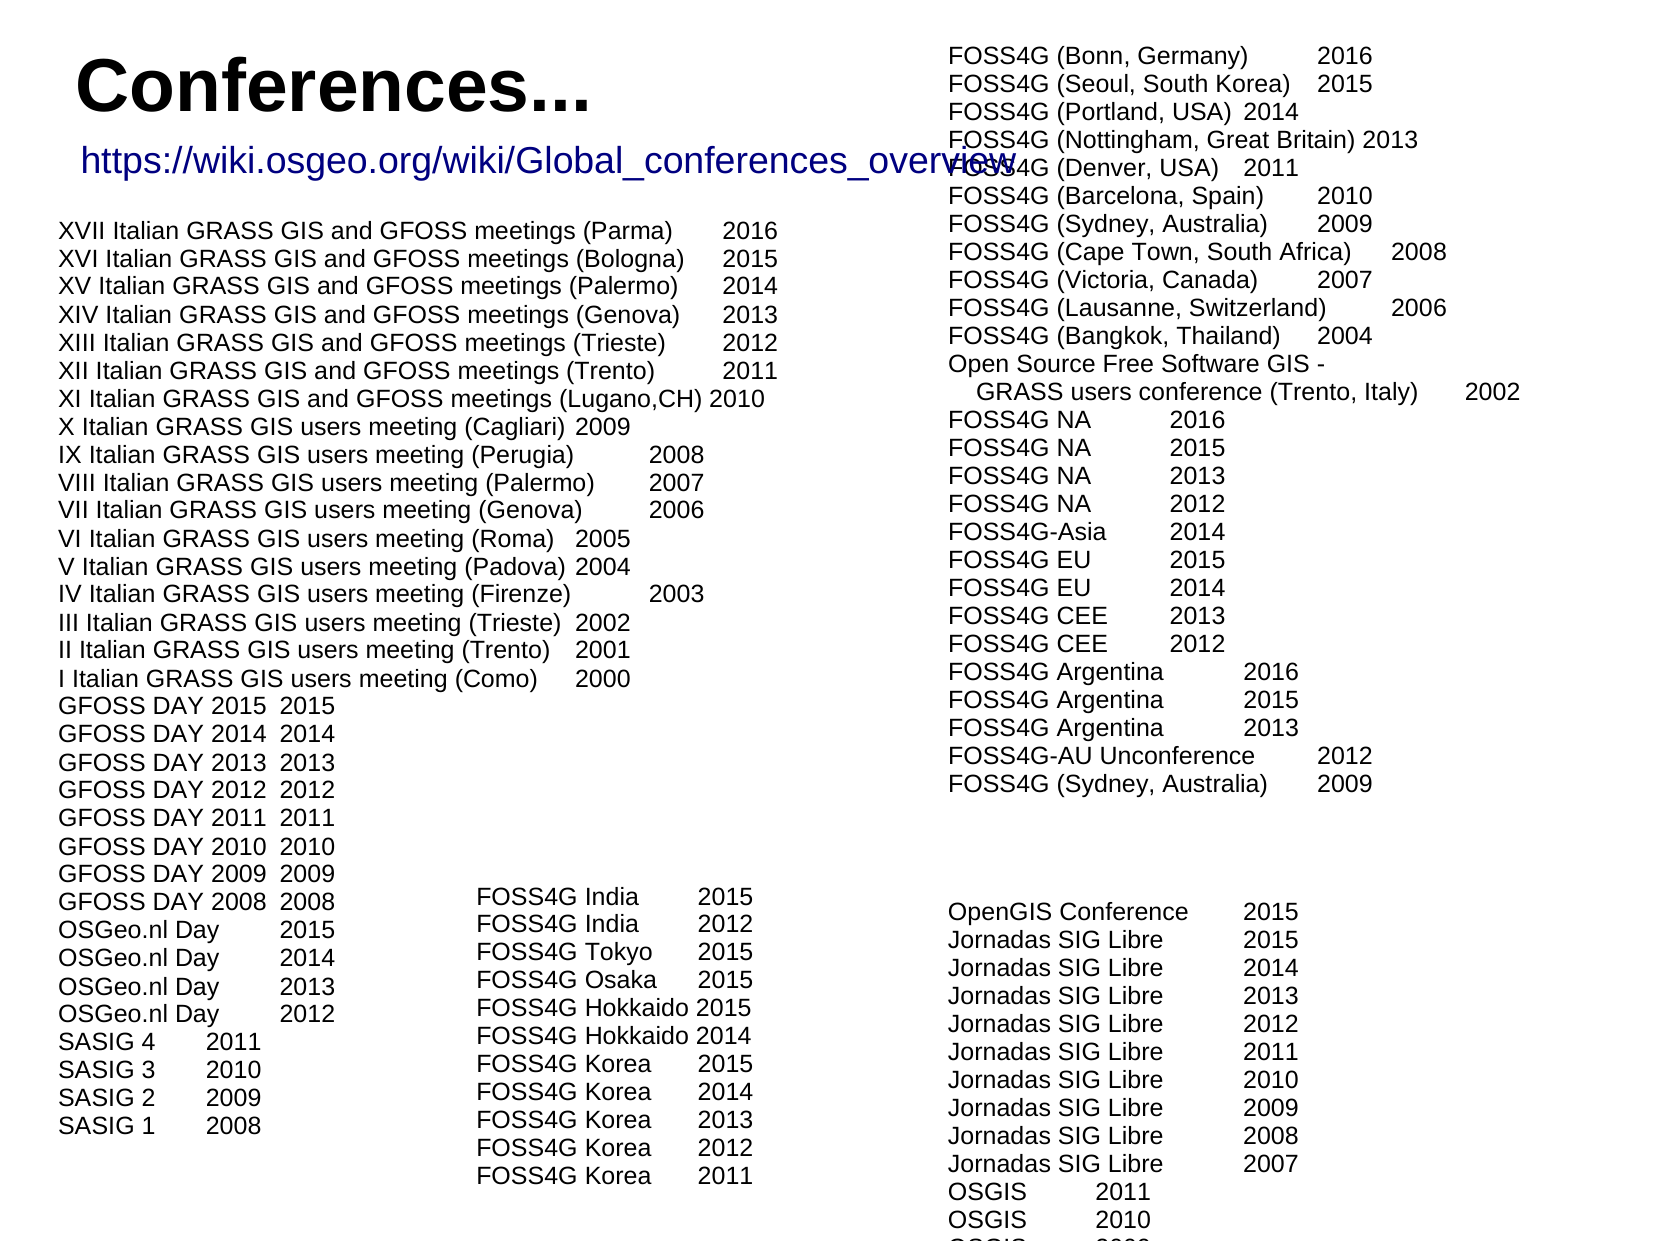

FOSS4G (Bonn, Germany) 	2016
FOSS4G (Seoul, South Korea) 	2015
FOSS4G (Portland, USA) 	2014
FOSS4G (Nottingham, Great Britain) 2013
FOSS4G (Denver, USA) 	2011
FOSS4G (Barcelona, Spain) 	2010
FOSS4G (Sydney, Australia) 	2009
FOSS4G (Cape Town, South Africa) 	2008
FOSS4G (Victoria, Canada) 	2007
FOSS4G (Lausanne, Switzerland) 	2006
FOSS4G (Bangkok, Thailand) 	2004
Open Source Free Software GIS -
 GRASS users conference (Trento, Italy) 	2002
FOSS4G NA 	2016
FOSS4G NA 	2015
FOSS4G NA 	2013
FOSS4G NA 	2012
FOSS4G-Asia 	2014
FOSS4G EU 	2015
FOSS4G EU 	2014
FOSS4G CEE 	2013
FOSS4G CEE 	2012
FOSS4G Argentina 	2016
FOSS4G Argentina 	2015
FOSS4G Argentina 	2013
FOSS4G-AU Unconference 	2012
FOSS4G (Sydney, Australia) 	2009
Conferences...
https://wiki.osgeo.org/wiki/Global_conferences_overview
XVII Italian GRASS GIS and GFOSS meetings (Parma) 	2016
XVI Italian GRASS GIS and GFOSS meetings (Bologna)	2015
XV Italian GRASS GIS and GFOSS meetings (Palermo) 	2014
XIV Italian GRASS GIS and GFOSS meetings (Genova) 	2013
XIII Italian GRASS GIS and GFOSS meetings (Trieste) 	2012
XII Italian GRASS GIS and GFOSS meetings (Trento) 	2011
XI Italian GRASS GIS and GFOSS meetings (Lugano,CH) 2010
X Italian GRASS GIS users meeting (Cagliari) 	2009
IX Italian GRASS GIS users meeting (Perugia) 	2008
VIII Italian GRASS GIS users meeting (Palermo) 	2007
VII Italian GRASS GIS users meeting (Genova) 	2006
VI Italian GRASS GIS users meeting (Roma) 	2005
V Italian GRASS GIS users meeting (Padova) 	2004
IV Italian GRASS GIS users meeting (Firenze) 	2003
III Italian GRASS GIS users meeting (Trieste) 	2002
II Italian GRASS GIS users meeting (Trento) 	2001
I Italian GRASS GIS users meeting (Como) 	2000
GFOSS DAY 2015 	2015
GFOSS DAY 2014 	2014
GFOSS DAY 2013 	2013
GFOSS DAY 2012 	2012
GFOSS DAY 2011 	2011
GFOSS DAY 2010 	2010
GFOSS DAY 2009 	2009
GFOSS DAY 2008 	2008
OSGeo.nl Day 	2015
OSGeo.nl Day 	2014
OSGeo.nl Day 	2013
OSGeo.nl Day 	2012
SASIG 4 	2011
SASIG 3 	2010
SASIG 2 	2009
SASIG 1 	2008
FOSS4G India 	2015
FOSS4G India 	2012
FOSS4G Tokyo 	2015
FOSS4G Osaka 	2015
FOSS4G Hokkaido 2015
FOSS4G Hokkaido 2014
FOSS4G Korea 	2015
FOSS4G Korea 	2014
FOSS4G Korea 	2013
FOSS4G Korea 	2012
FOSS4G Korea 	2011
OpenGIS Conference 	2015
Jornadas SIG Libre 	2015
Jornadas SIG Libre 	2014
Jornadas SIG Libre 	2013
Jornadas SIG Libre 	2012
Jornadas SIG Libre 	2011
Jornadas SIG Libre 	2010
Jornadas SIG Libre 	2009
Jornadas SIG Libre 	2008
Jornadas SIG Libre 	2007
OSGIS 	2011
OSGIS 	2010
OSGIS 	2009